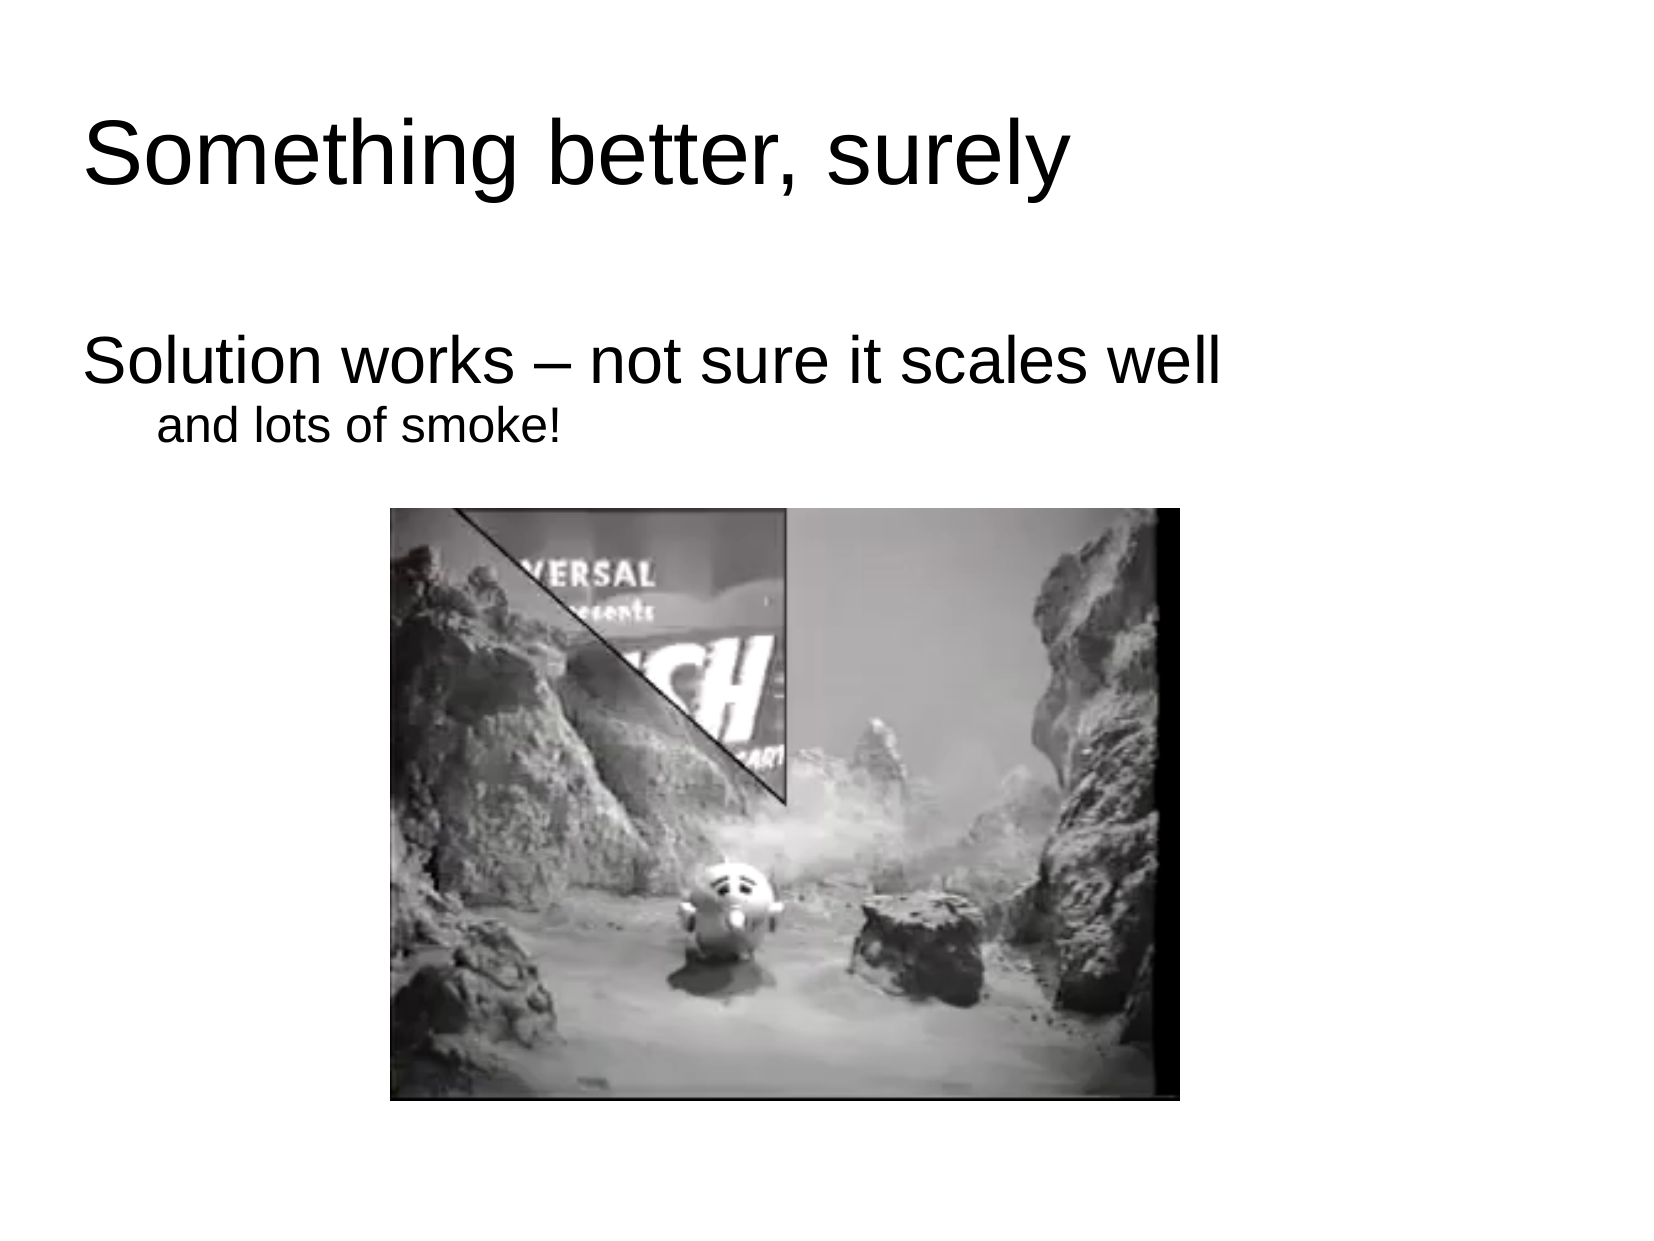

# Something better, surely
Solution works – not sure it scales well
	and lots of smoke!